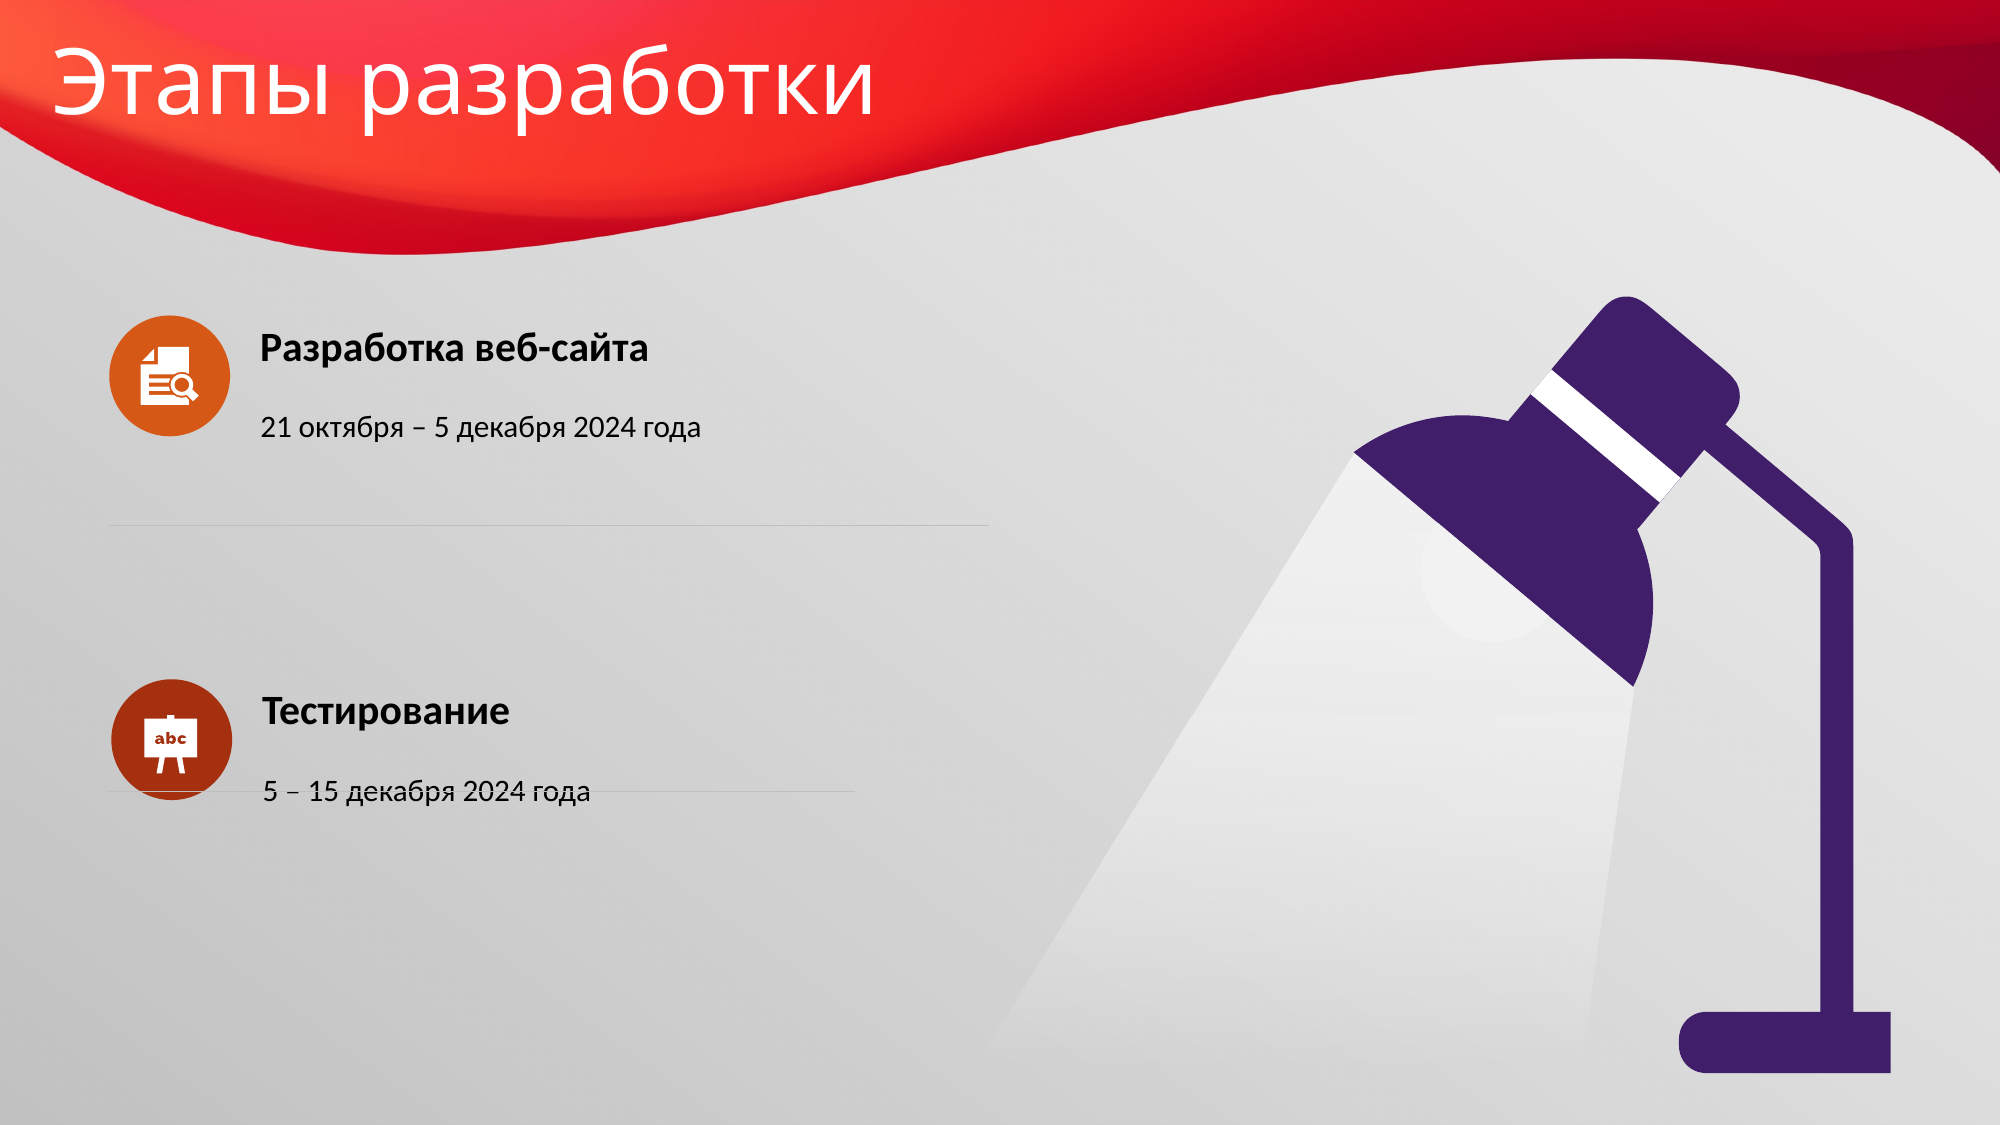

# Этапы разработки
Разработка веб-сайта
21 октября – 5 декабря 2024 года
Тестирование
5 – 15 декабря 2024 года